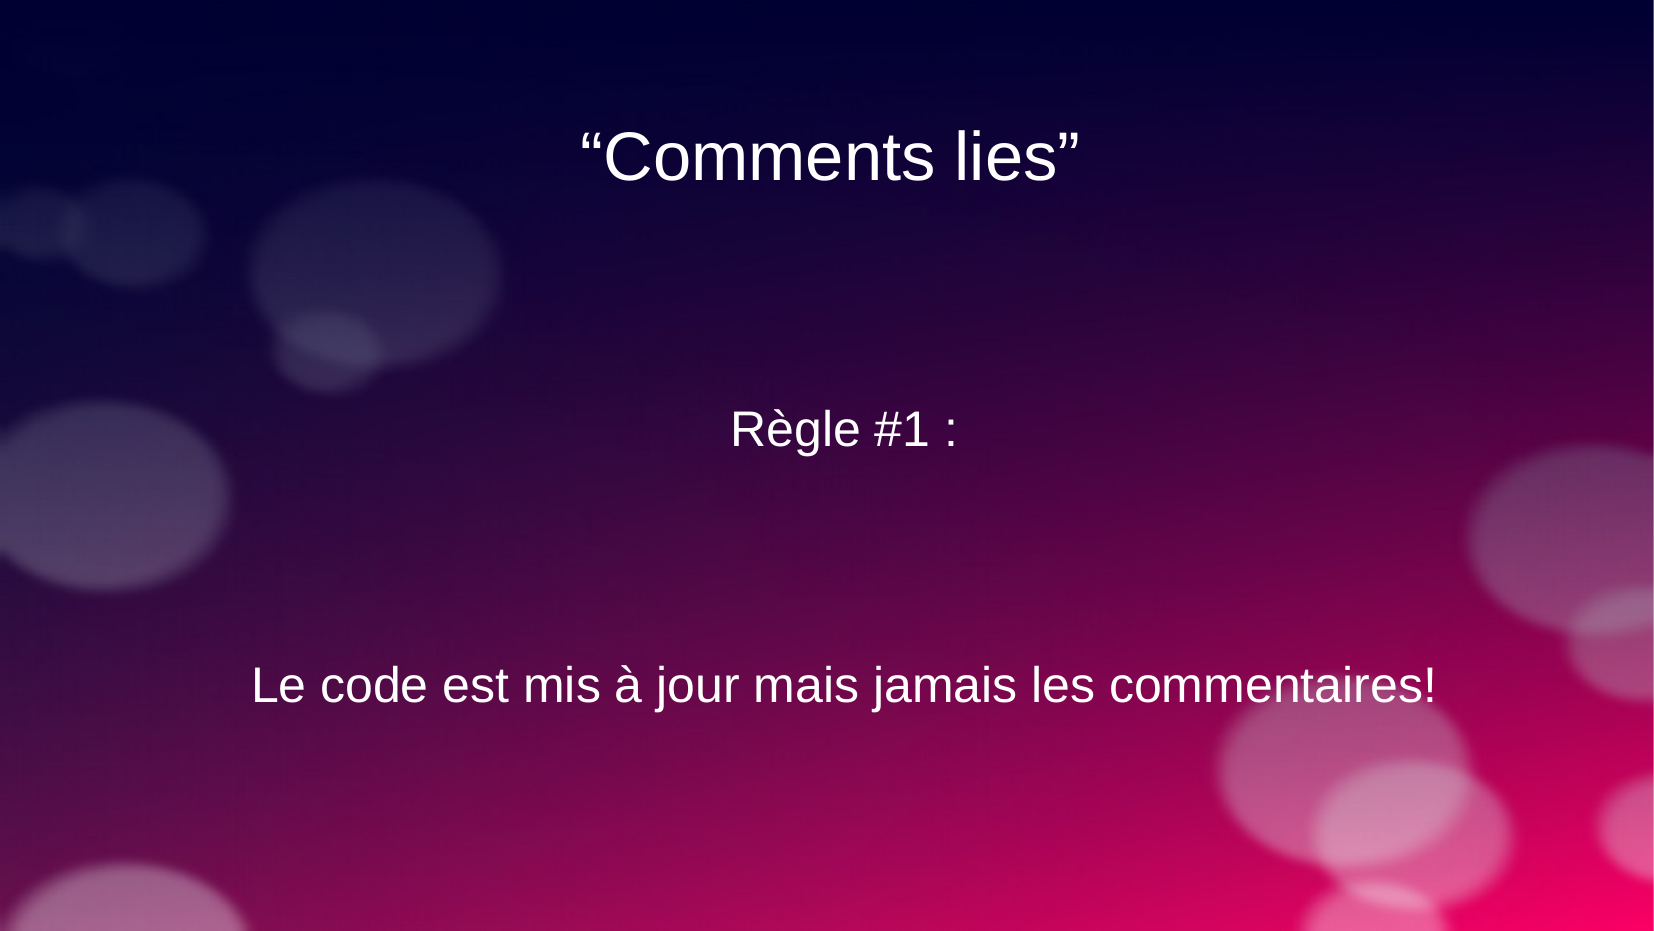

# “Comments lies”
Règle #1 :
Le code est mis à jour mais jamais les commentaires!